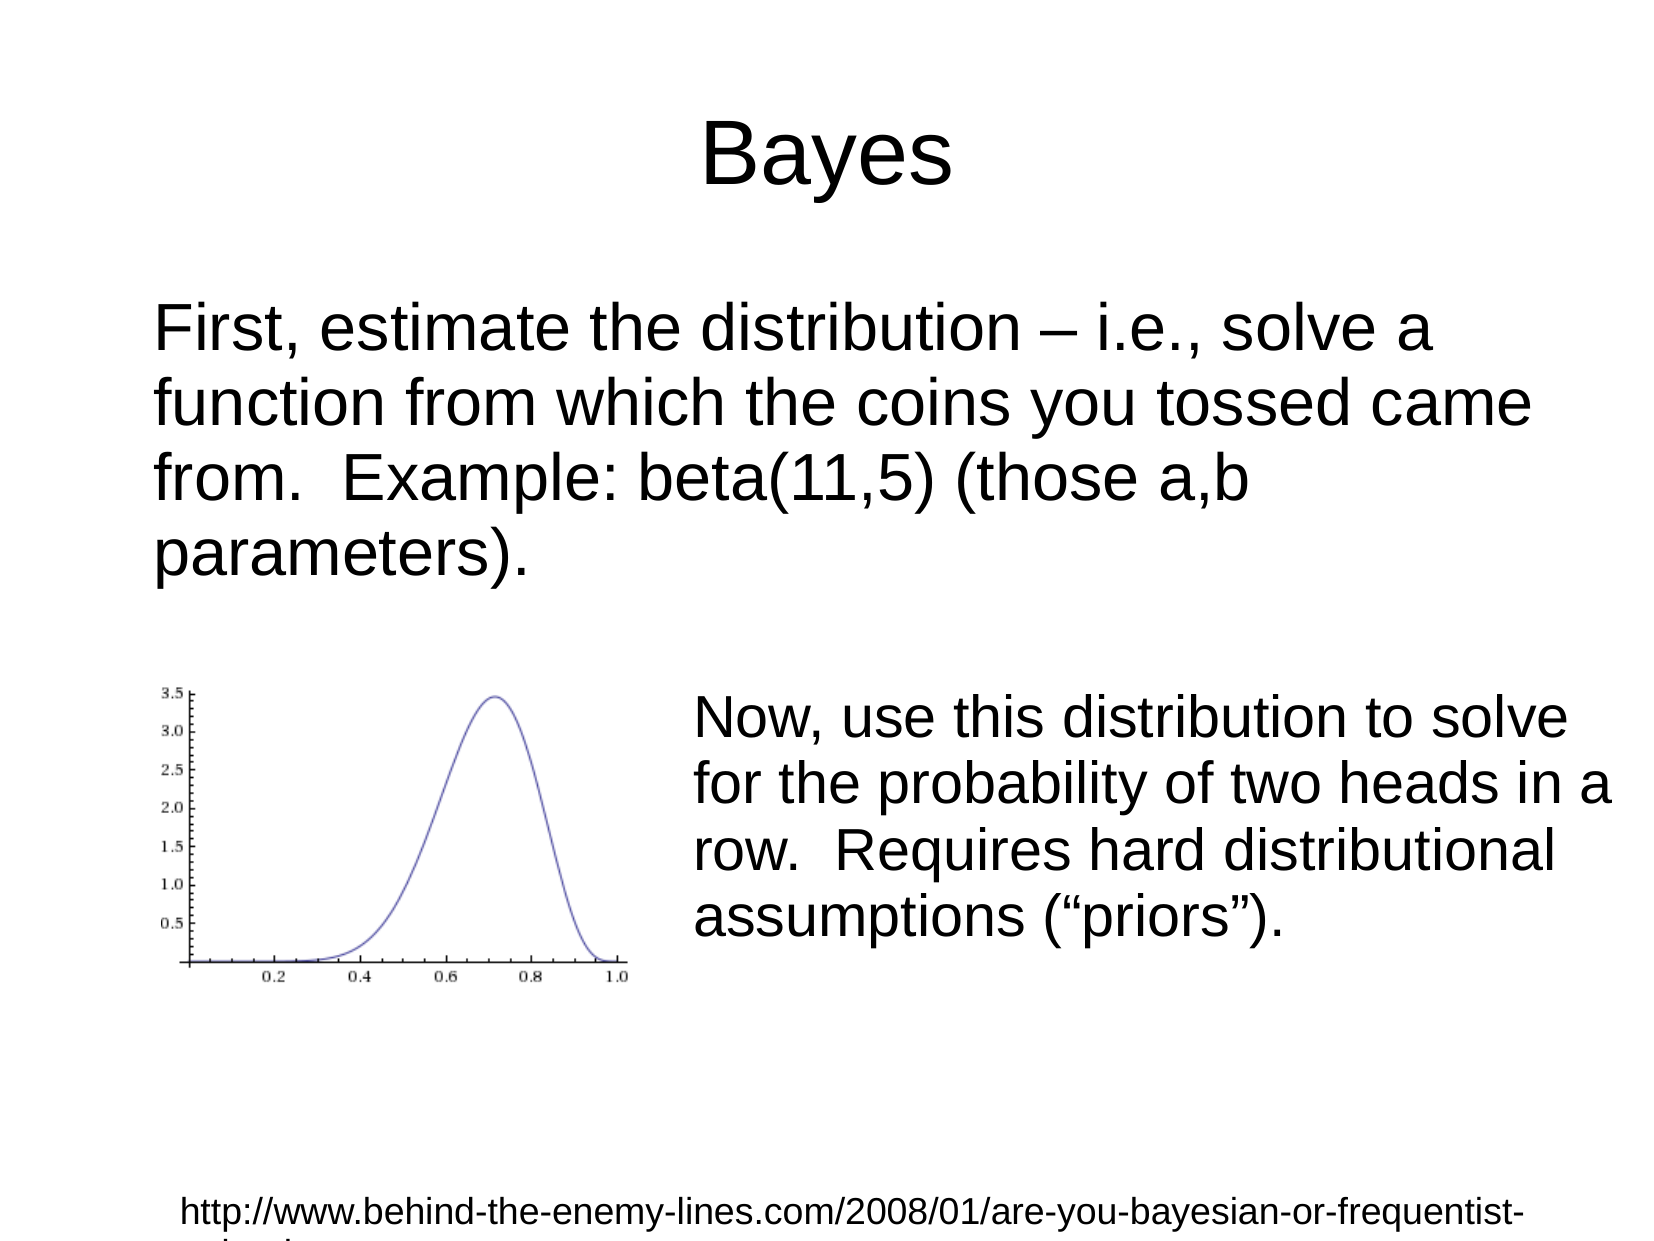

# Bayes
First, estimate the distribution – i.e., solve a function from which the coins you tossed came from. Example: beta(11,5) (those a,b parameters).
Now, use this distribution to solve for the probability of two heads in a row. Requires hard distributional assumptions (“priors”).
http://www.behind-the-enemy-lines.com/2008/01/are-you-bayesian-or-frequentist-or.html